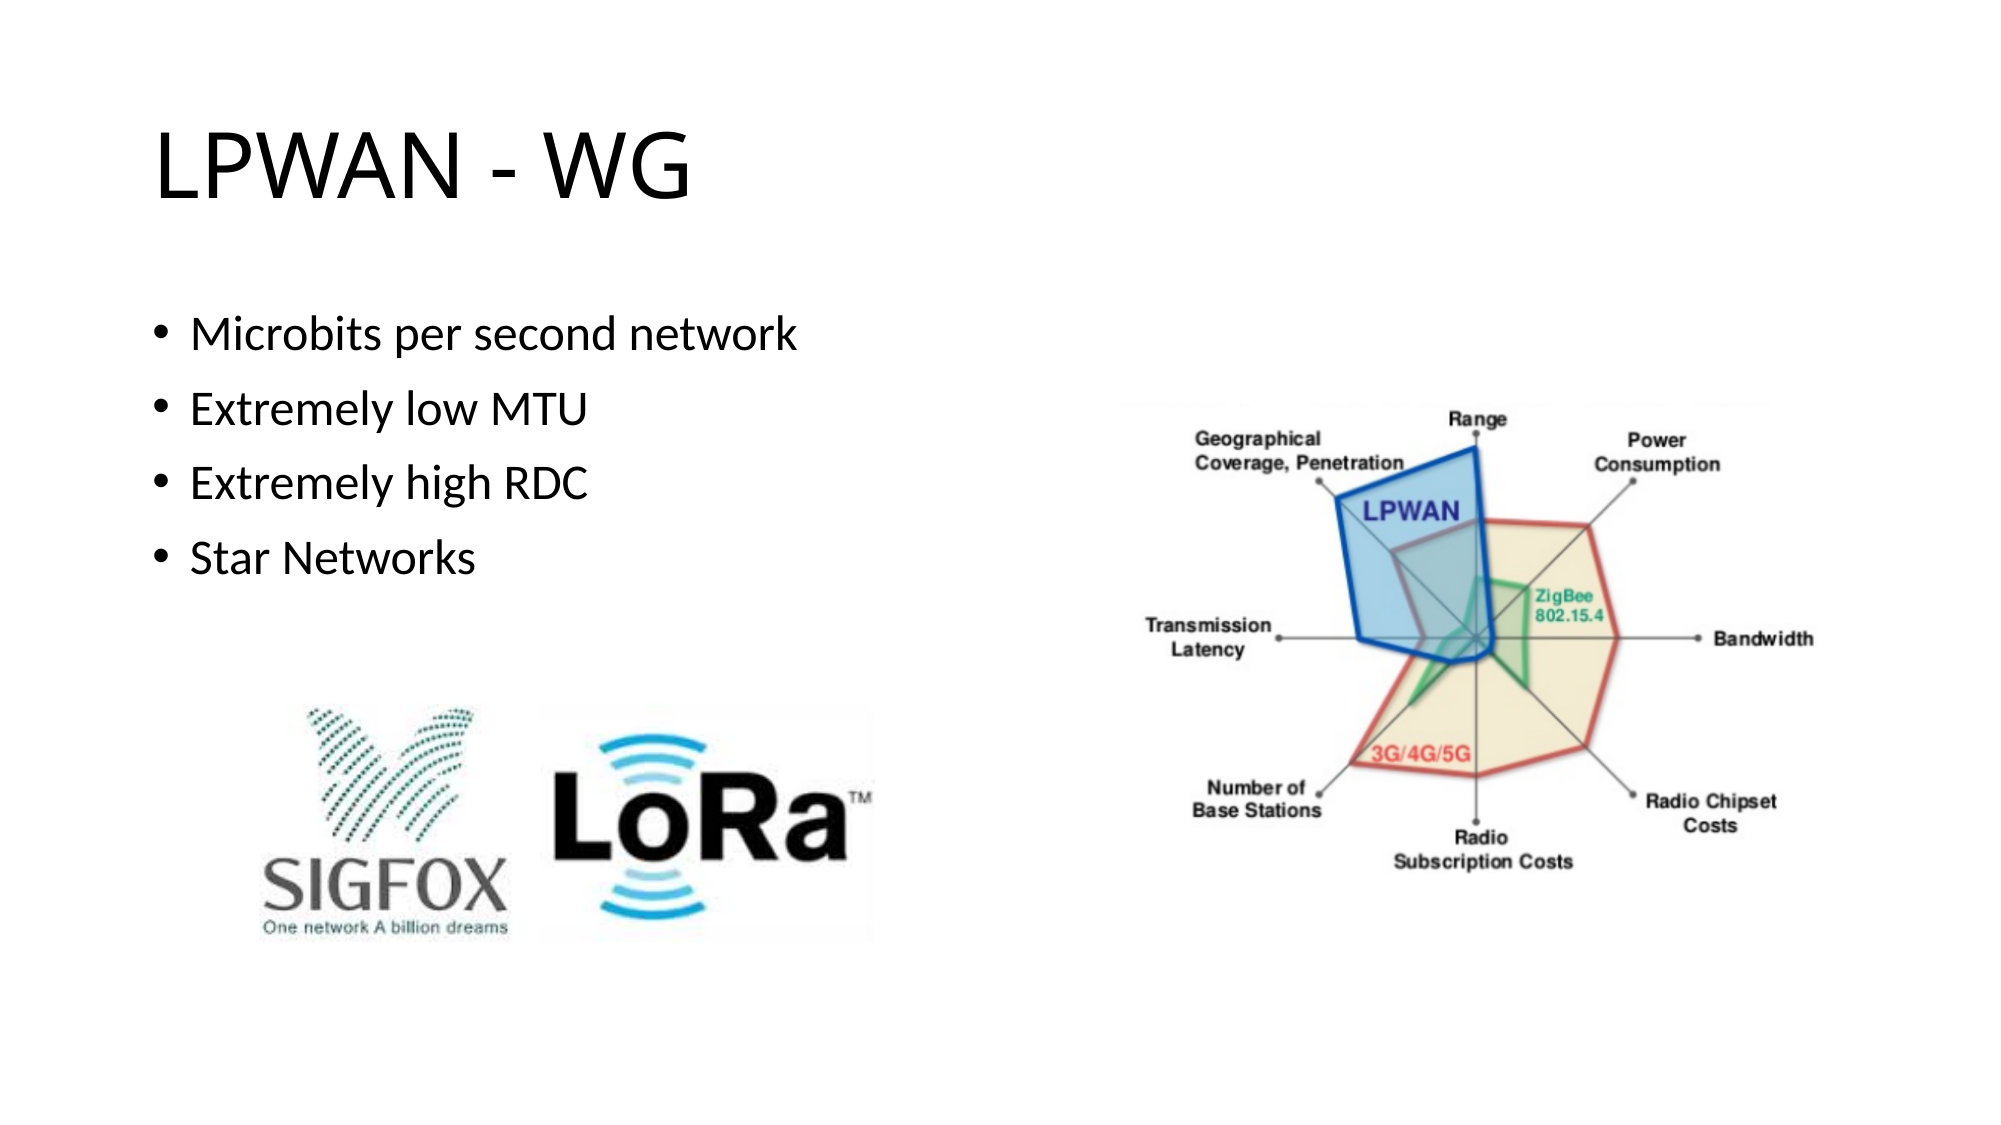

# LPWAN - WG
Microbits per second network
Extremely low MTU
Extremely high RDC
Star Networks